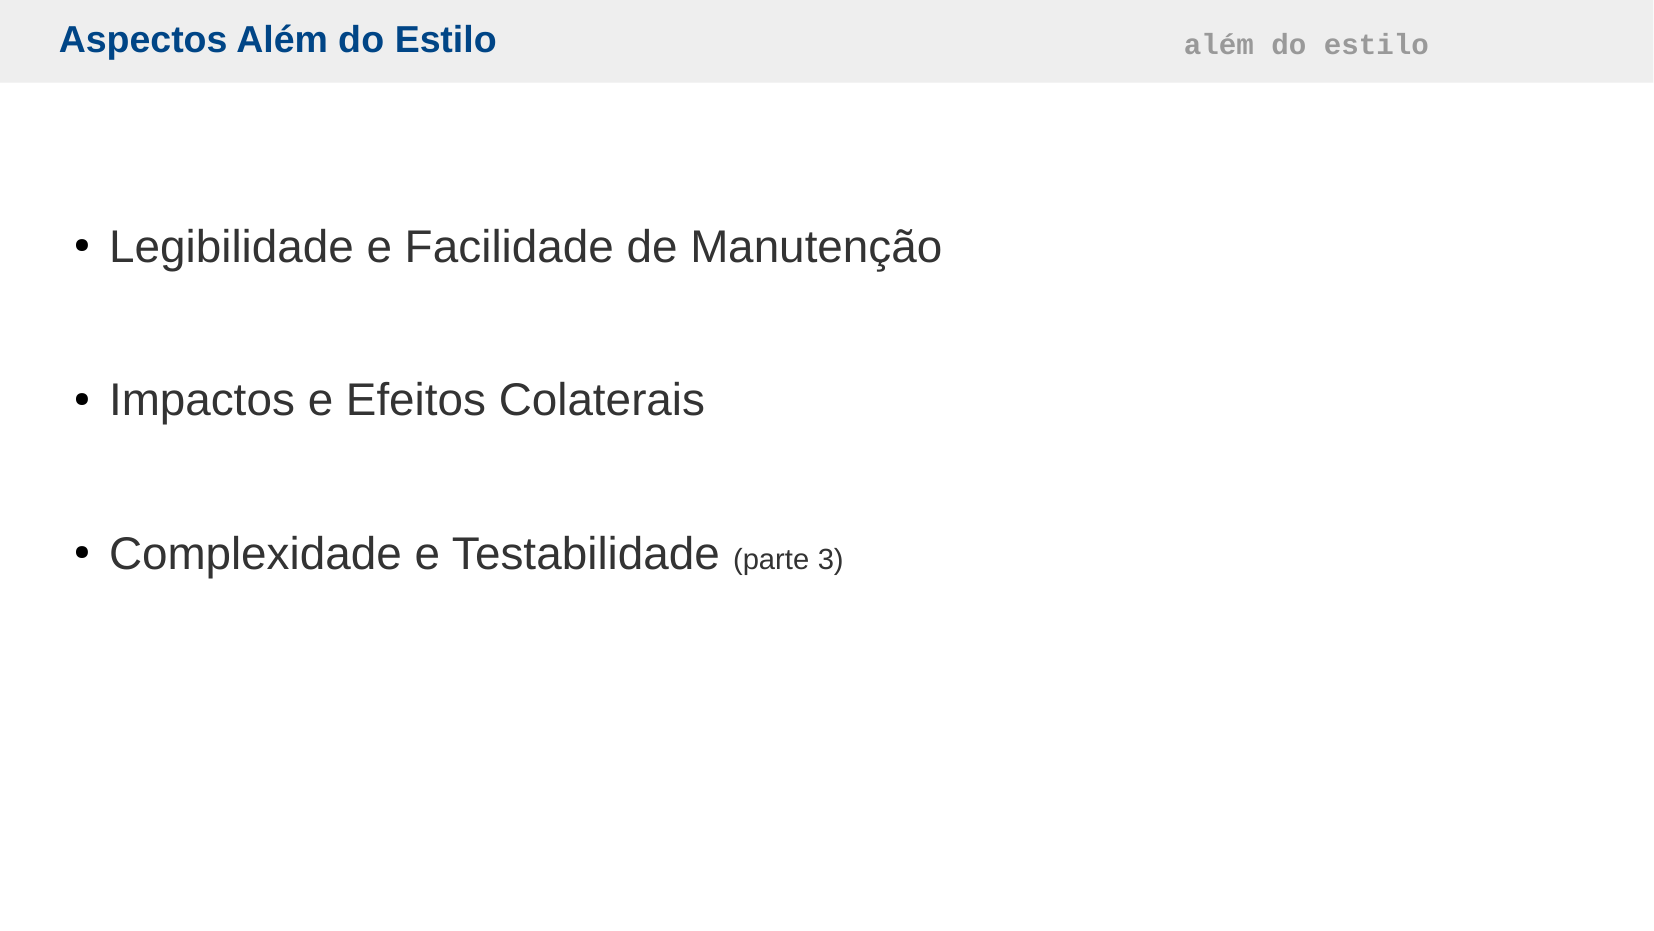

Aspectos Além do Estilo
além do estilo
Legibilidade e Facilidade de Manutenção
Impactos e Efeitos Colaterais
Complexidade e Testabilidade (parte 3)
#